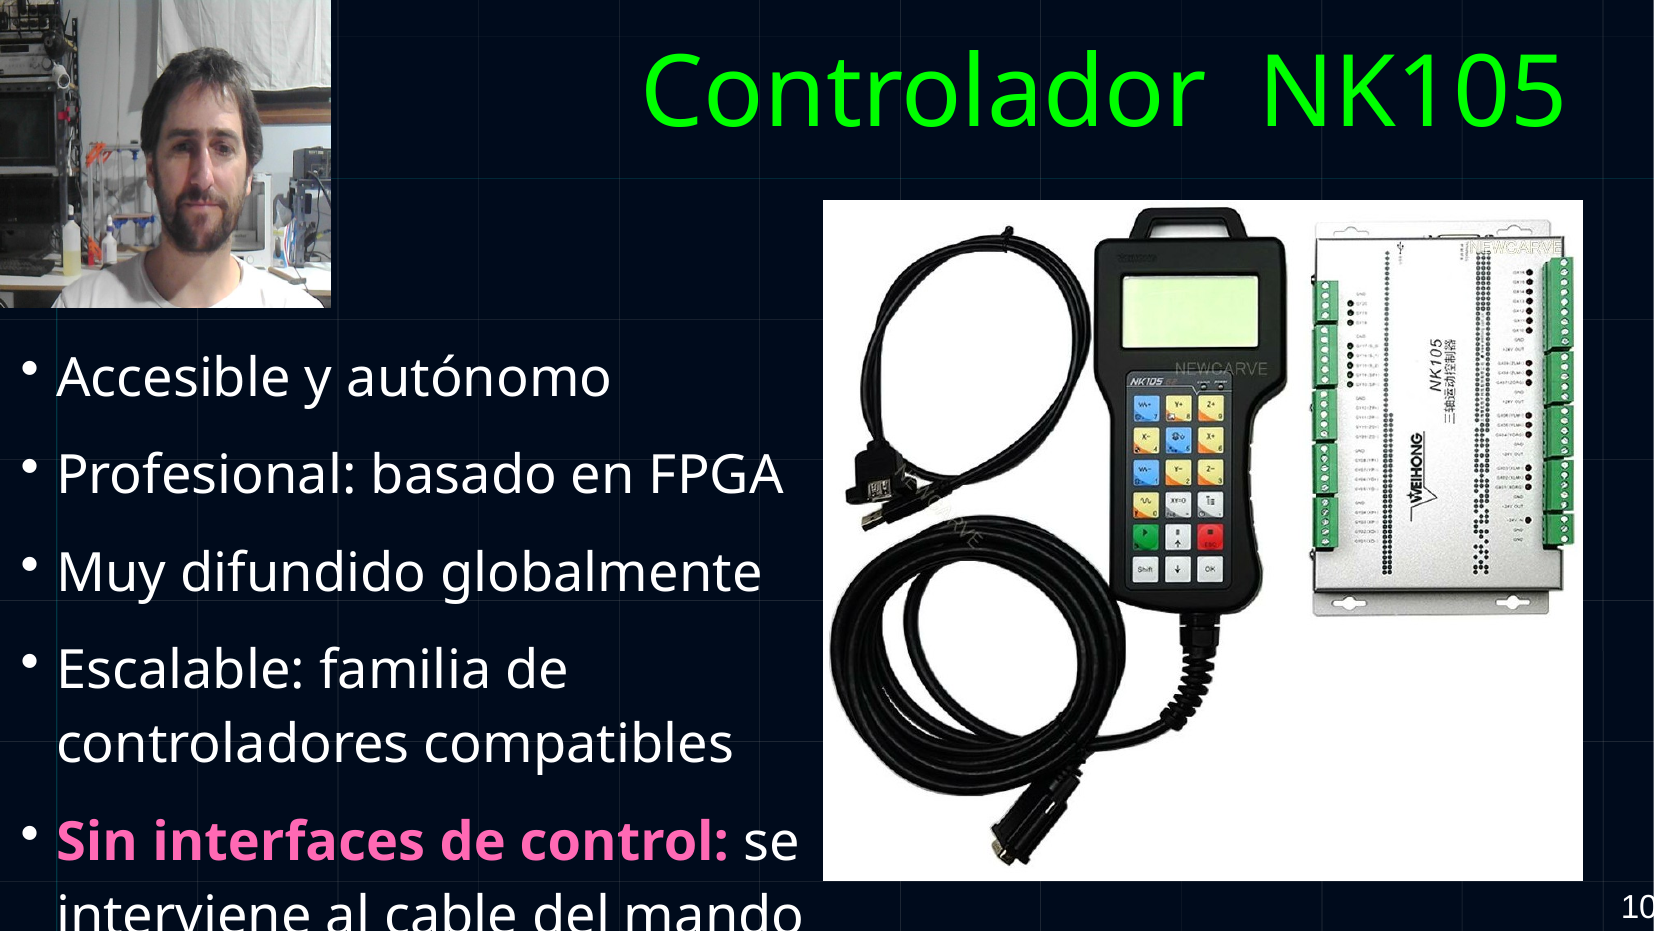

Controlador NK105
Accesible y autónomo
Profesional: basado en FPGA
Muy difundido globalmente
Escalable: familia de controladores compatibles
Sin interfaces de control: se interviene al cable del mando